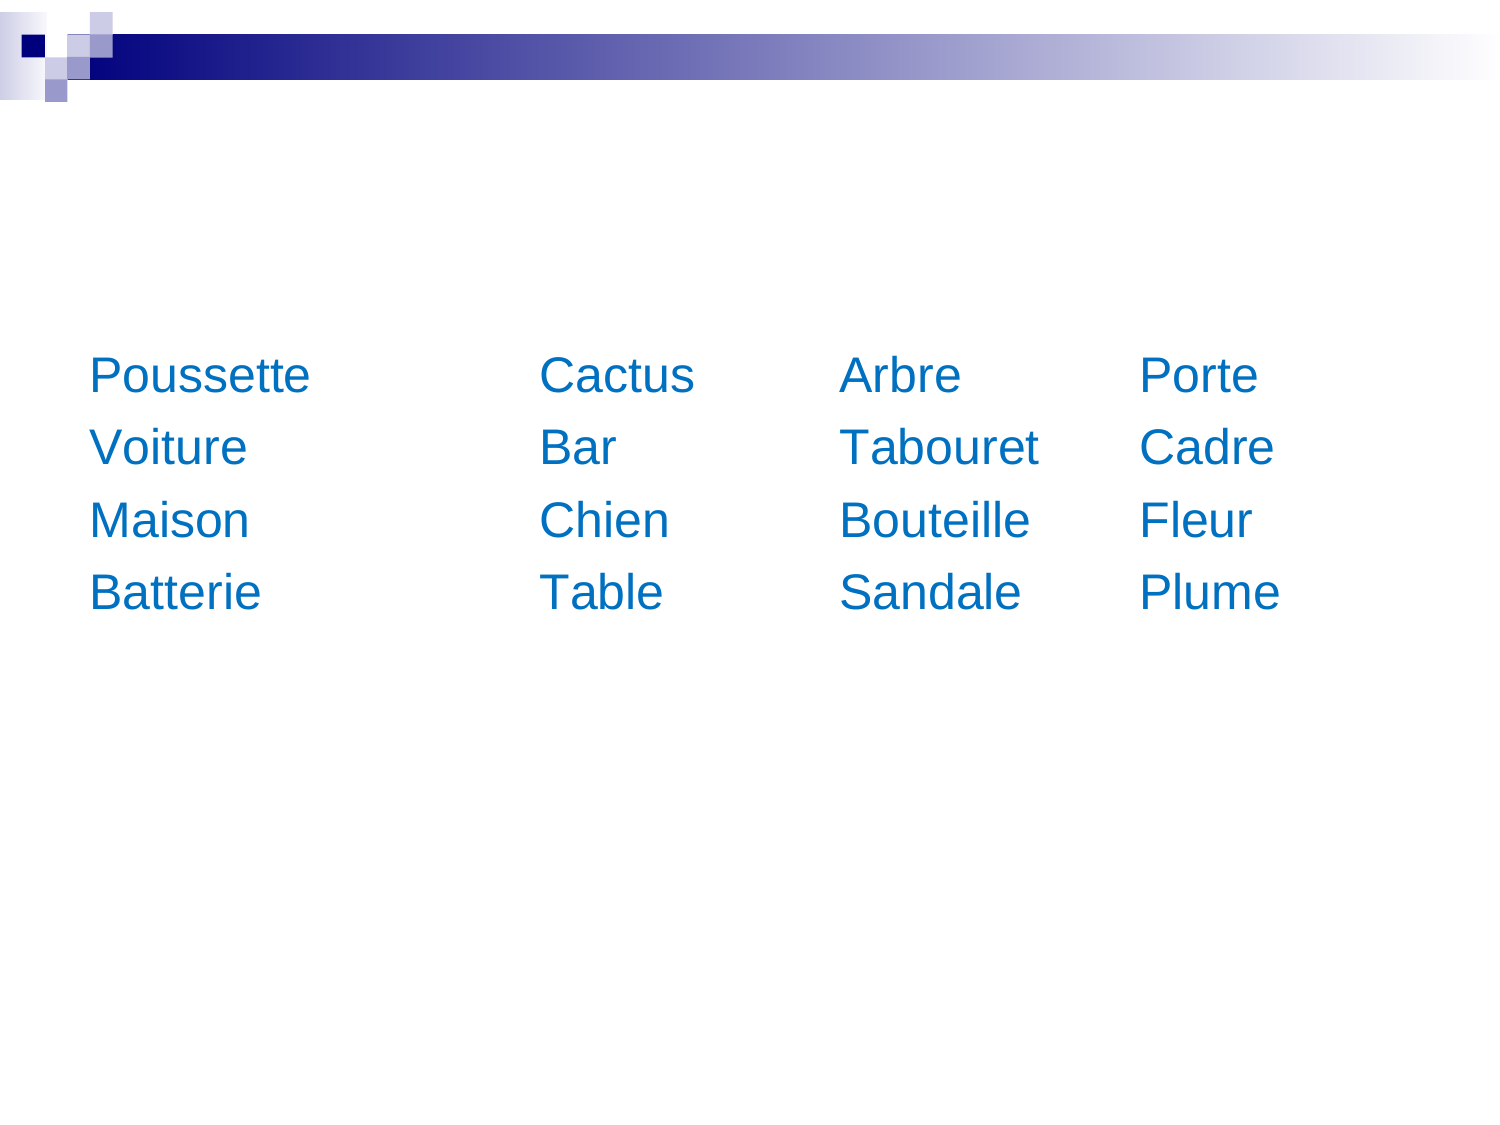

Poussette 		Cactus 	Arbre		Porte
Voiture 		Bar 		Tabouret	Cadre
Maison 		Chien 		Bouteille 	Fleur
Batterie 		Table 		Sandale 	Plume